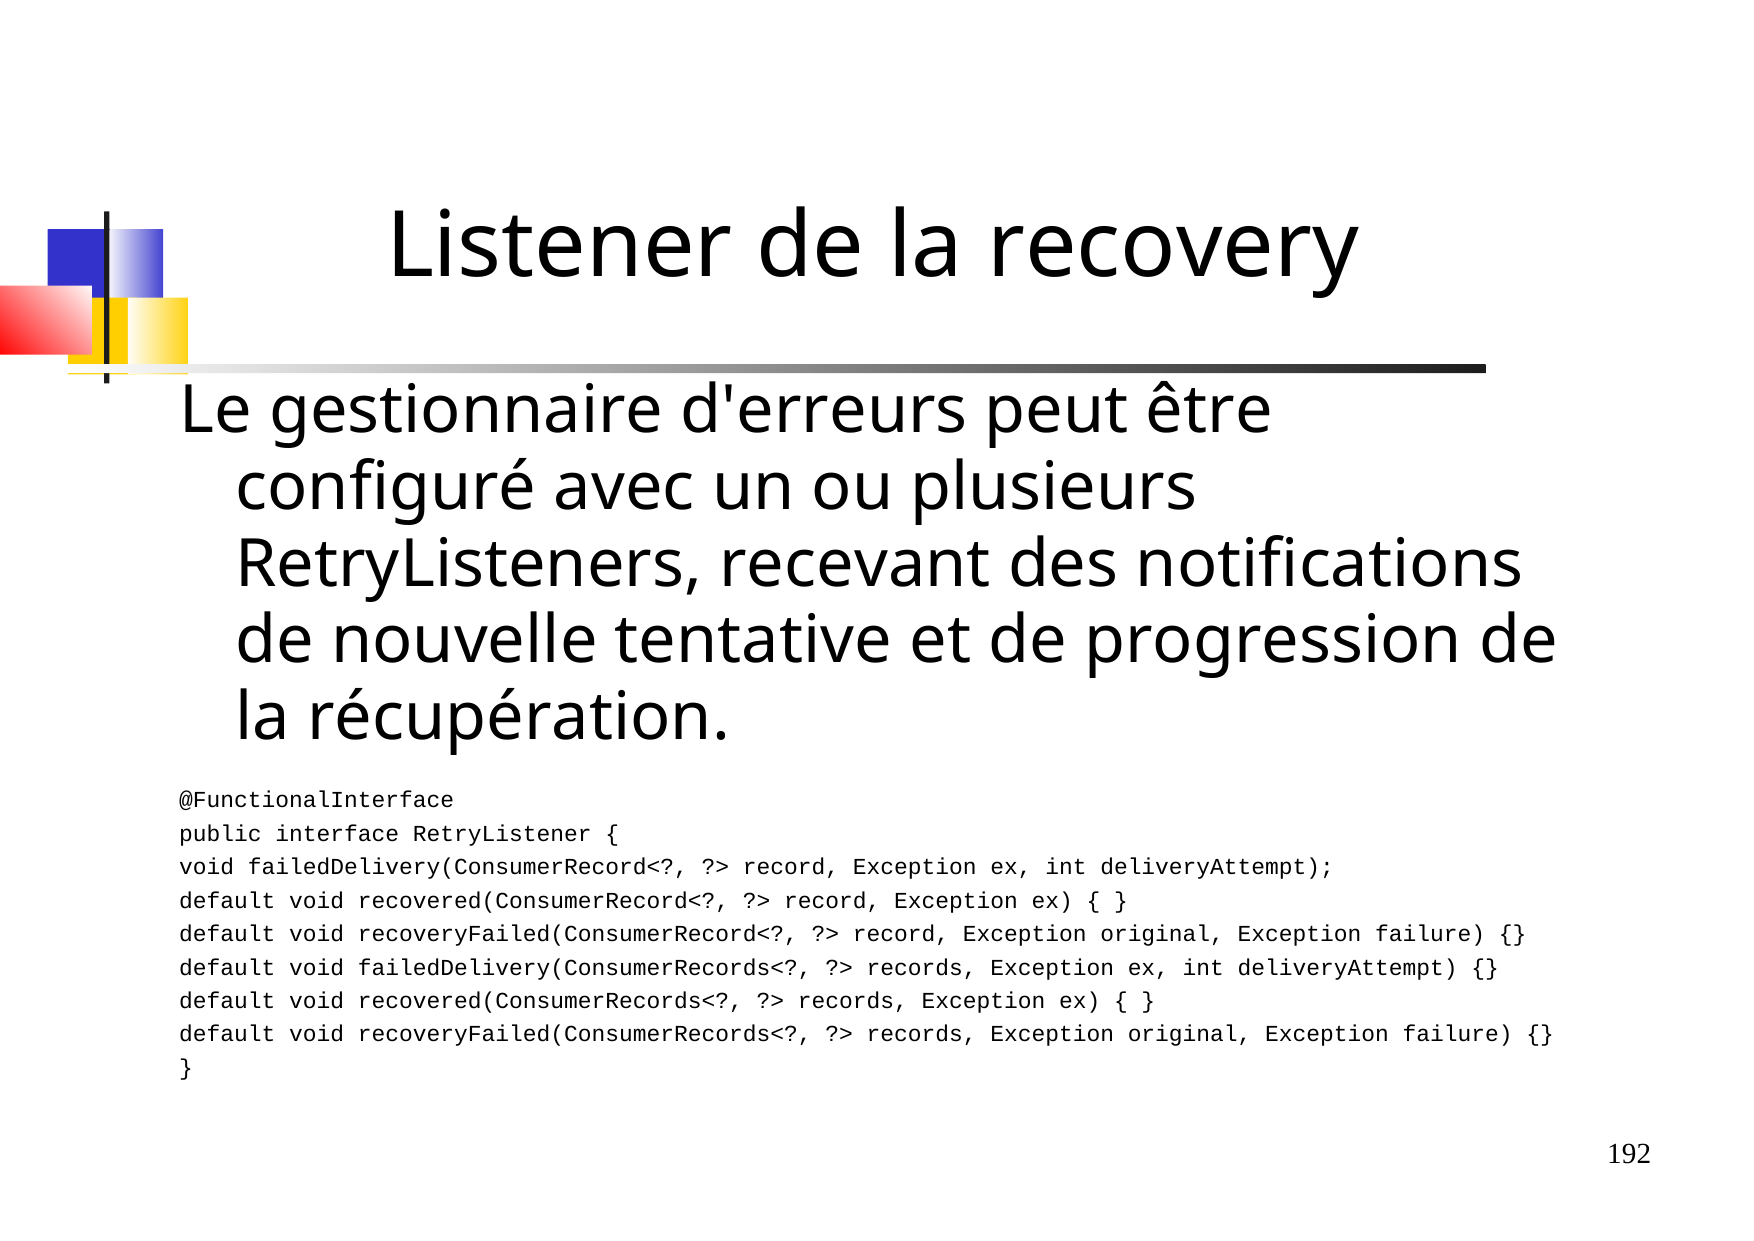

# Listener de la recovery
Le gestionnaire d'erreurs peut être configuré avec un ou plusieurs RetryListeners, recevant des notifications de nouvelle tentative et de progression de la récupération.
@FunctionalInterface
public interface RetryListener {
void failedDelivery(ConsumerRecord<?, ?> record, Exception ex, int deliveryAttempt);
default void recovered(ConsumerRecord<?, ?> record, Exception ex) { }
default void recoveryFailed(ConsumerRecord<?, ?> record, Exception original, Exception failure) {}
default void failedDelivery(ConsumerRecords<?, ?> records, Exception ex, int deliveryAttempt) {}
default void recovered(ConsumerRecords<?, ?> records, Exception ex) { }
default void recoveryFailed(ConsumerRecords<?, ?> records, Exception original, Exception failure) {}
}